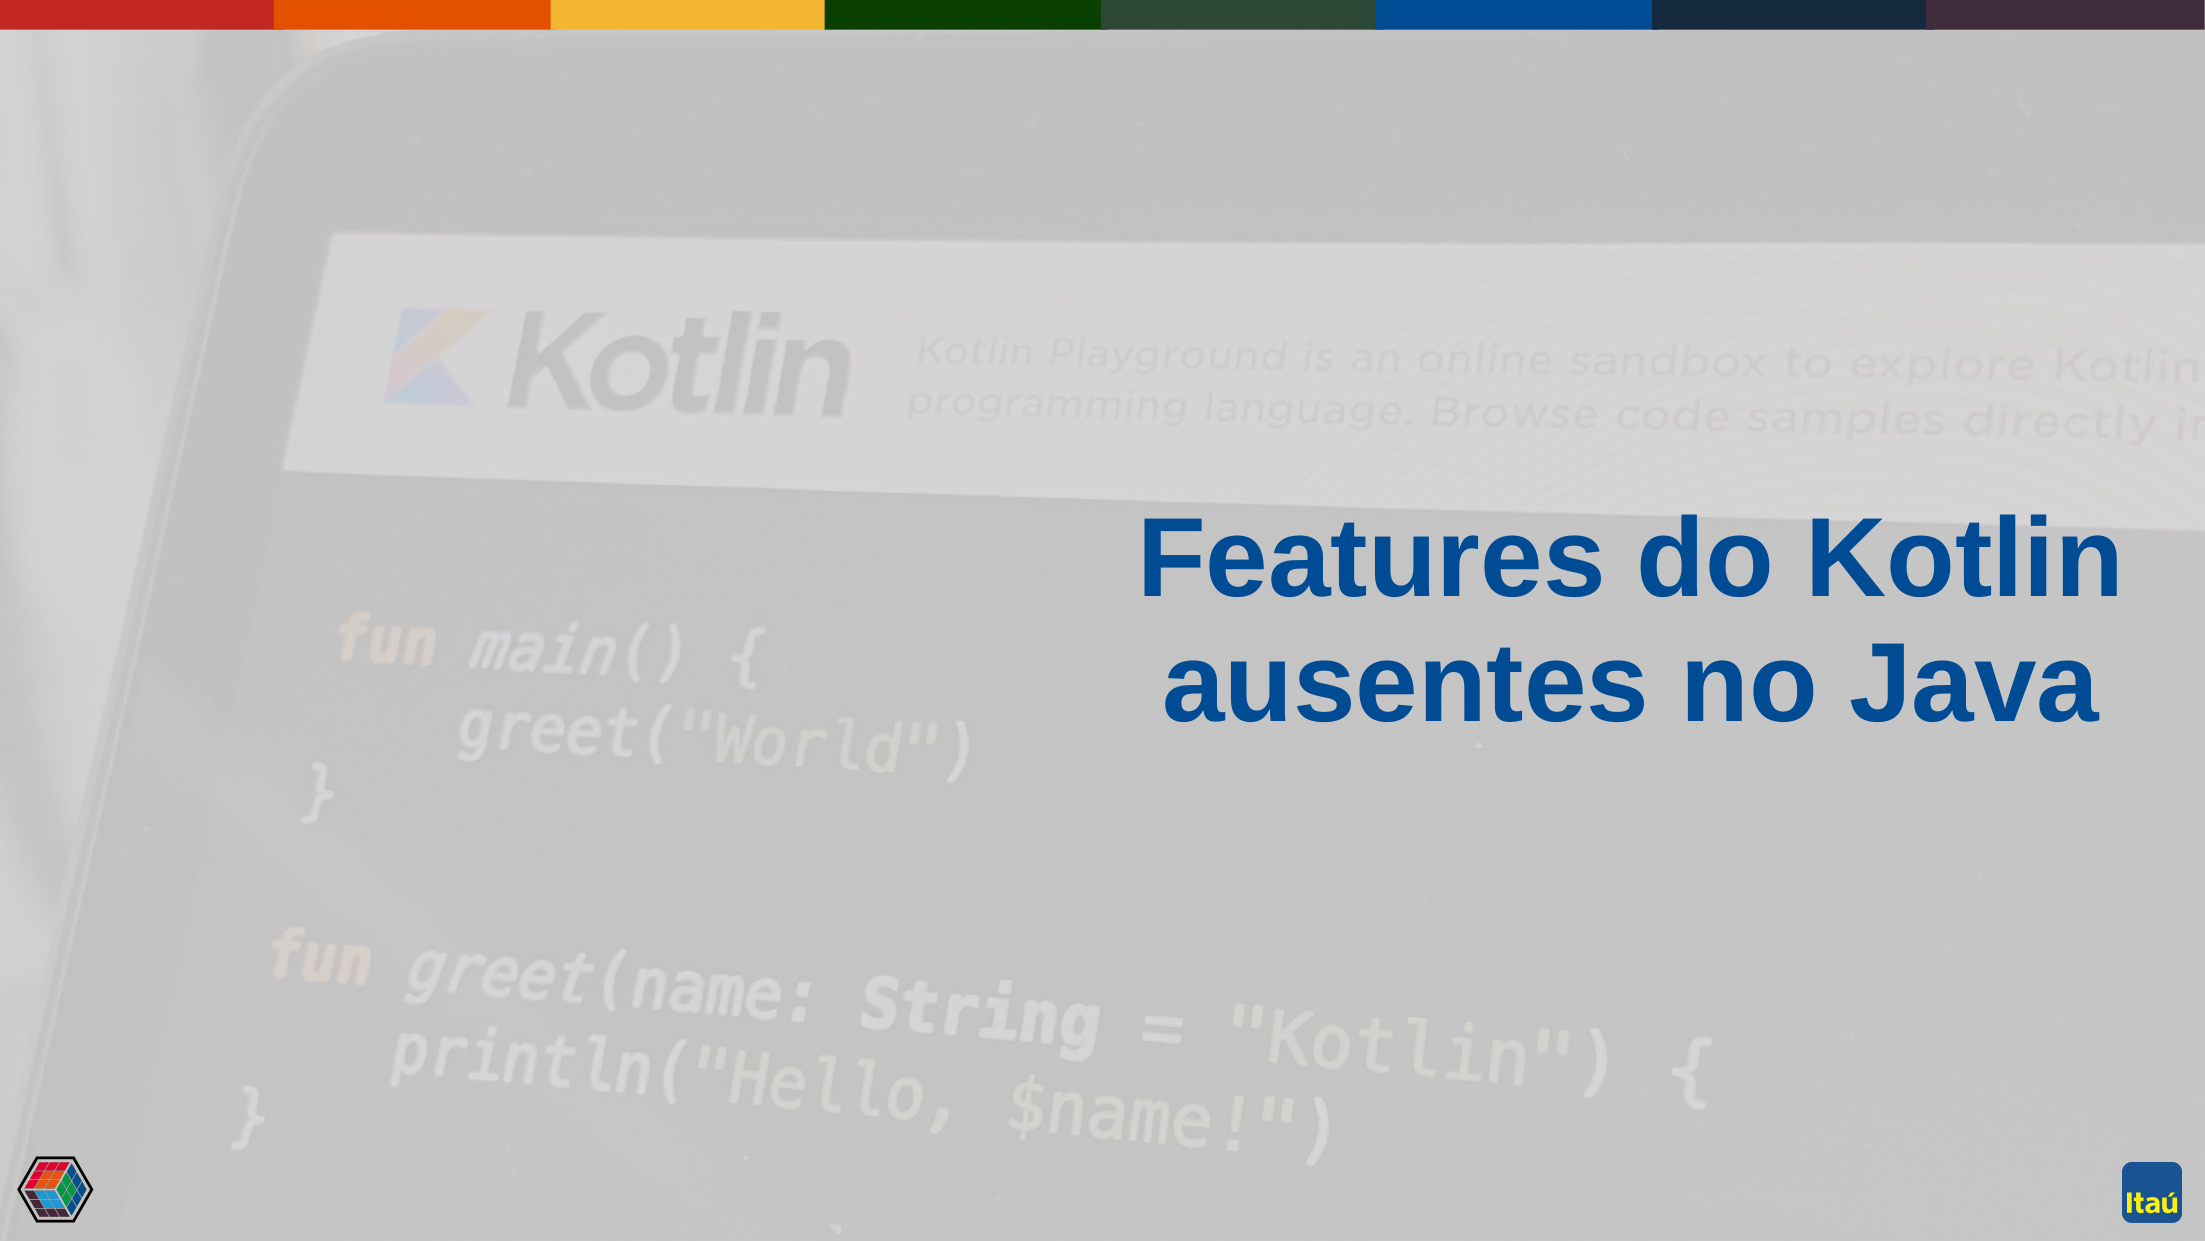

# Features do Kotlin ausentes no Java